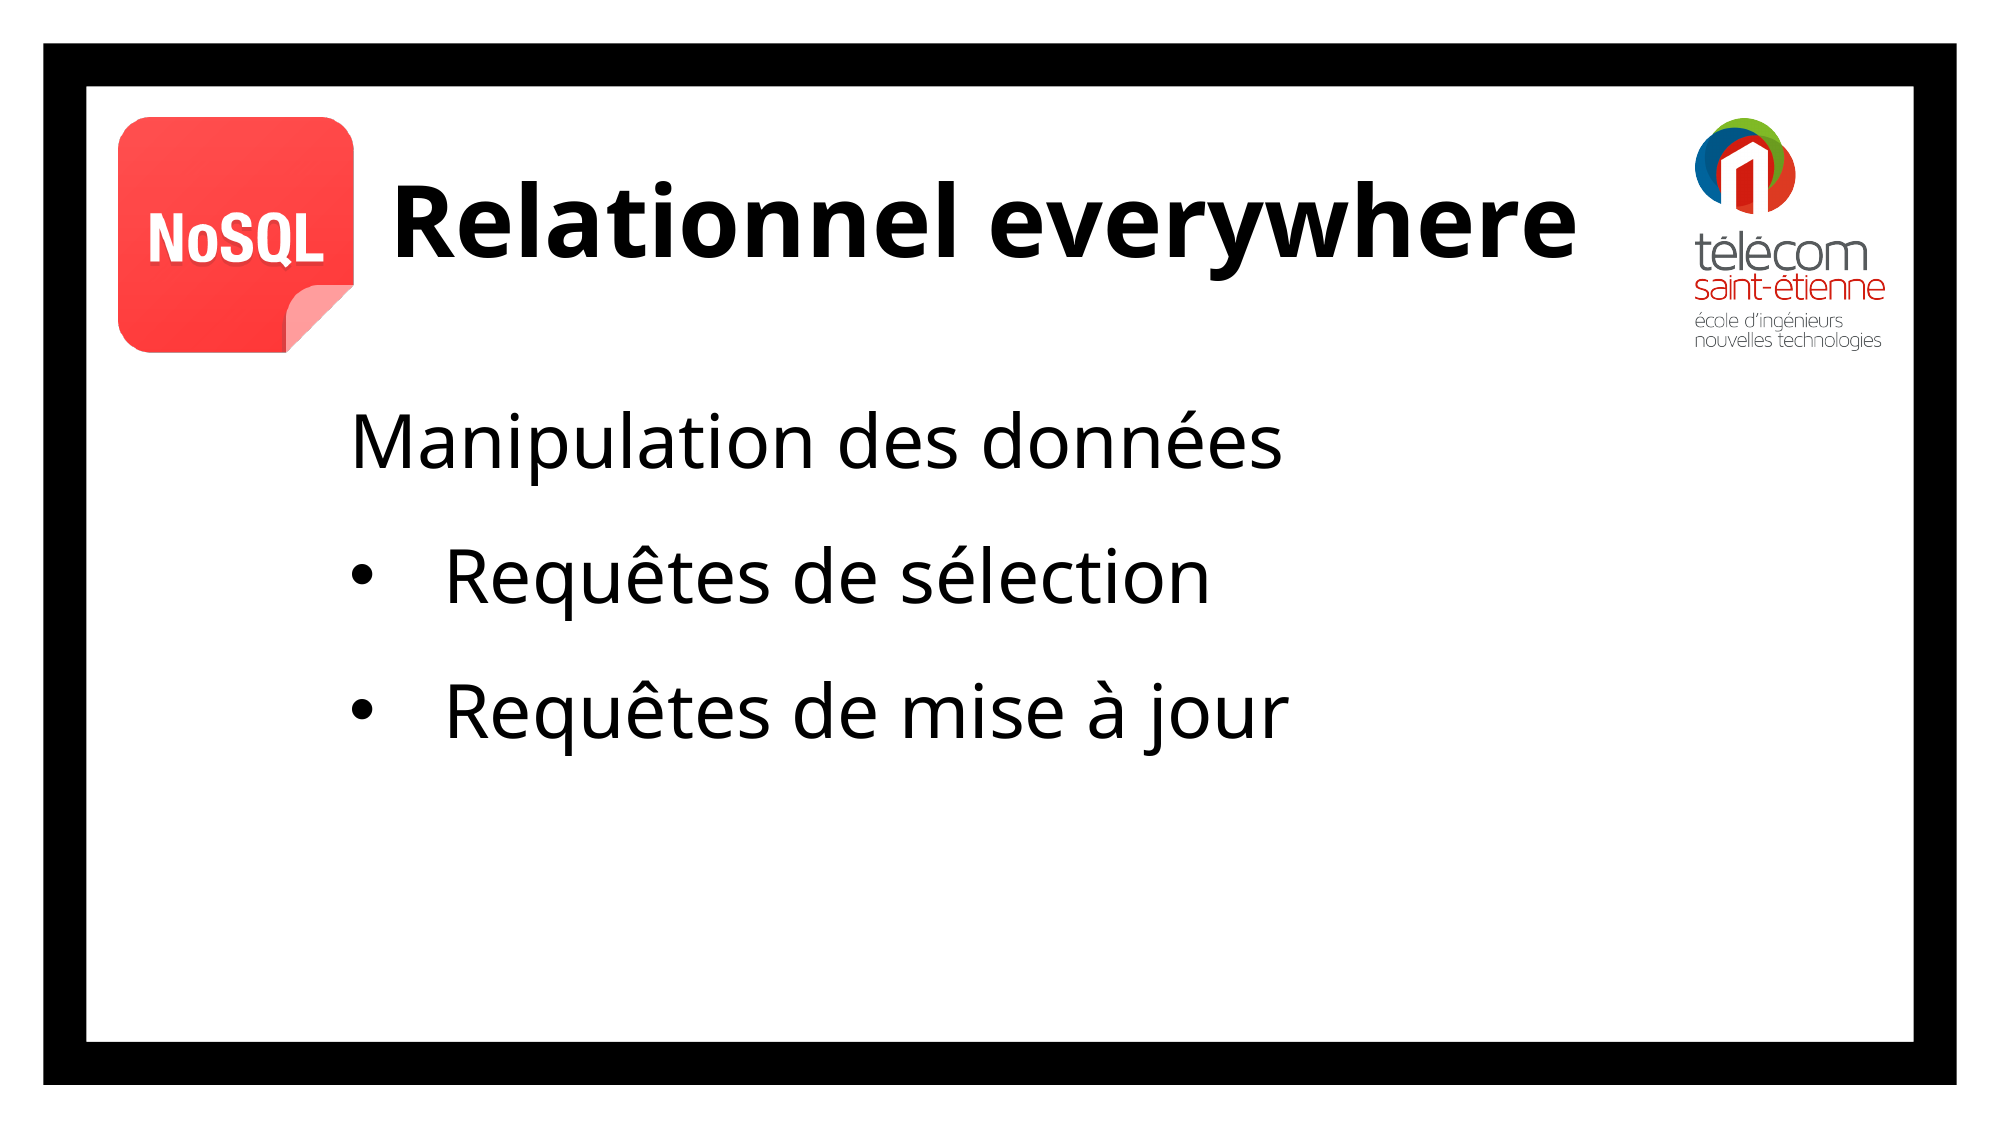

# Relationnel everywhere
Manipulation des données
Requêtes de sélection
Requêtes de mise à jour